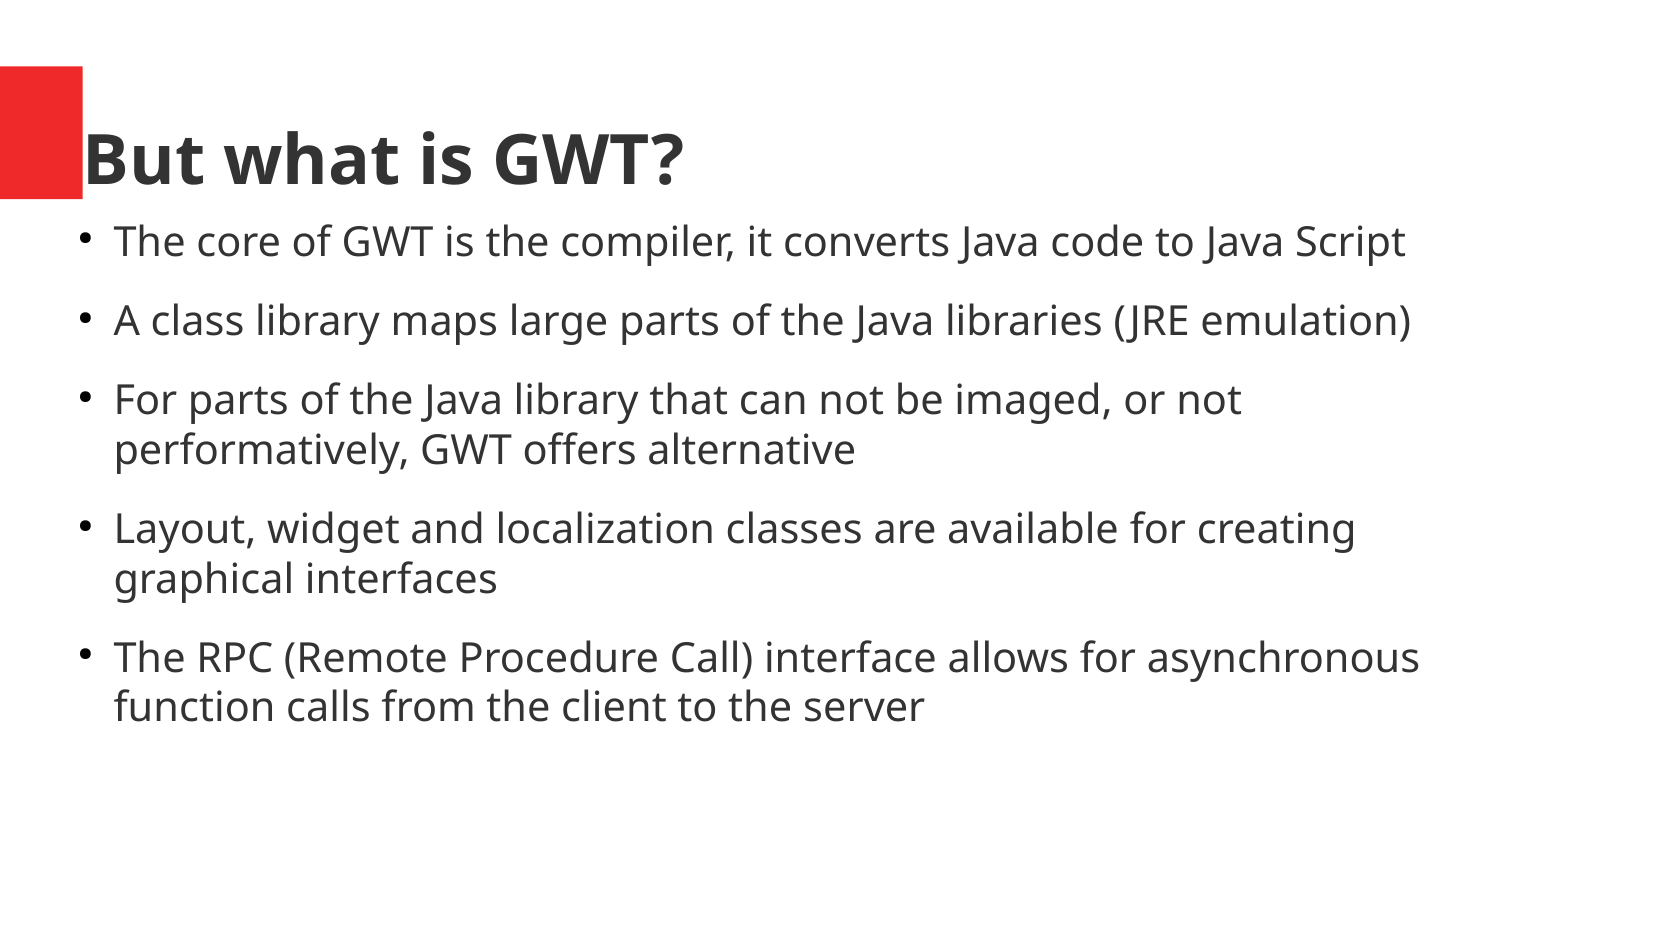

# But what is GWT?
The core of GWT is the compiler, it converts Java code to Java Script
A class library maps large parts of the Java libraries (JRE emulation)
For parts of the Java library that can not be imaged, or not performatively, GWT offers alternative
Layout, widget and localization classes are available for creating graphical interfaces
The RPC (Remote Procedure Call) interface allows for asynchronous function calls from the client to the server